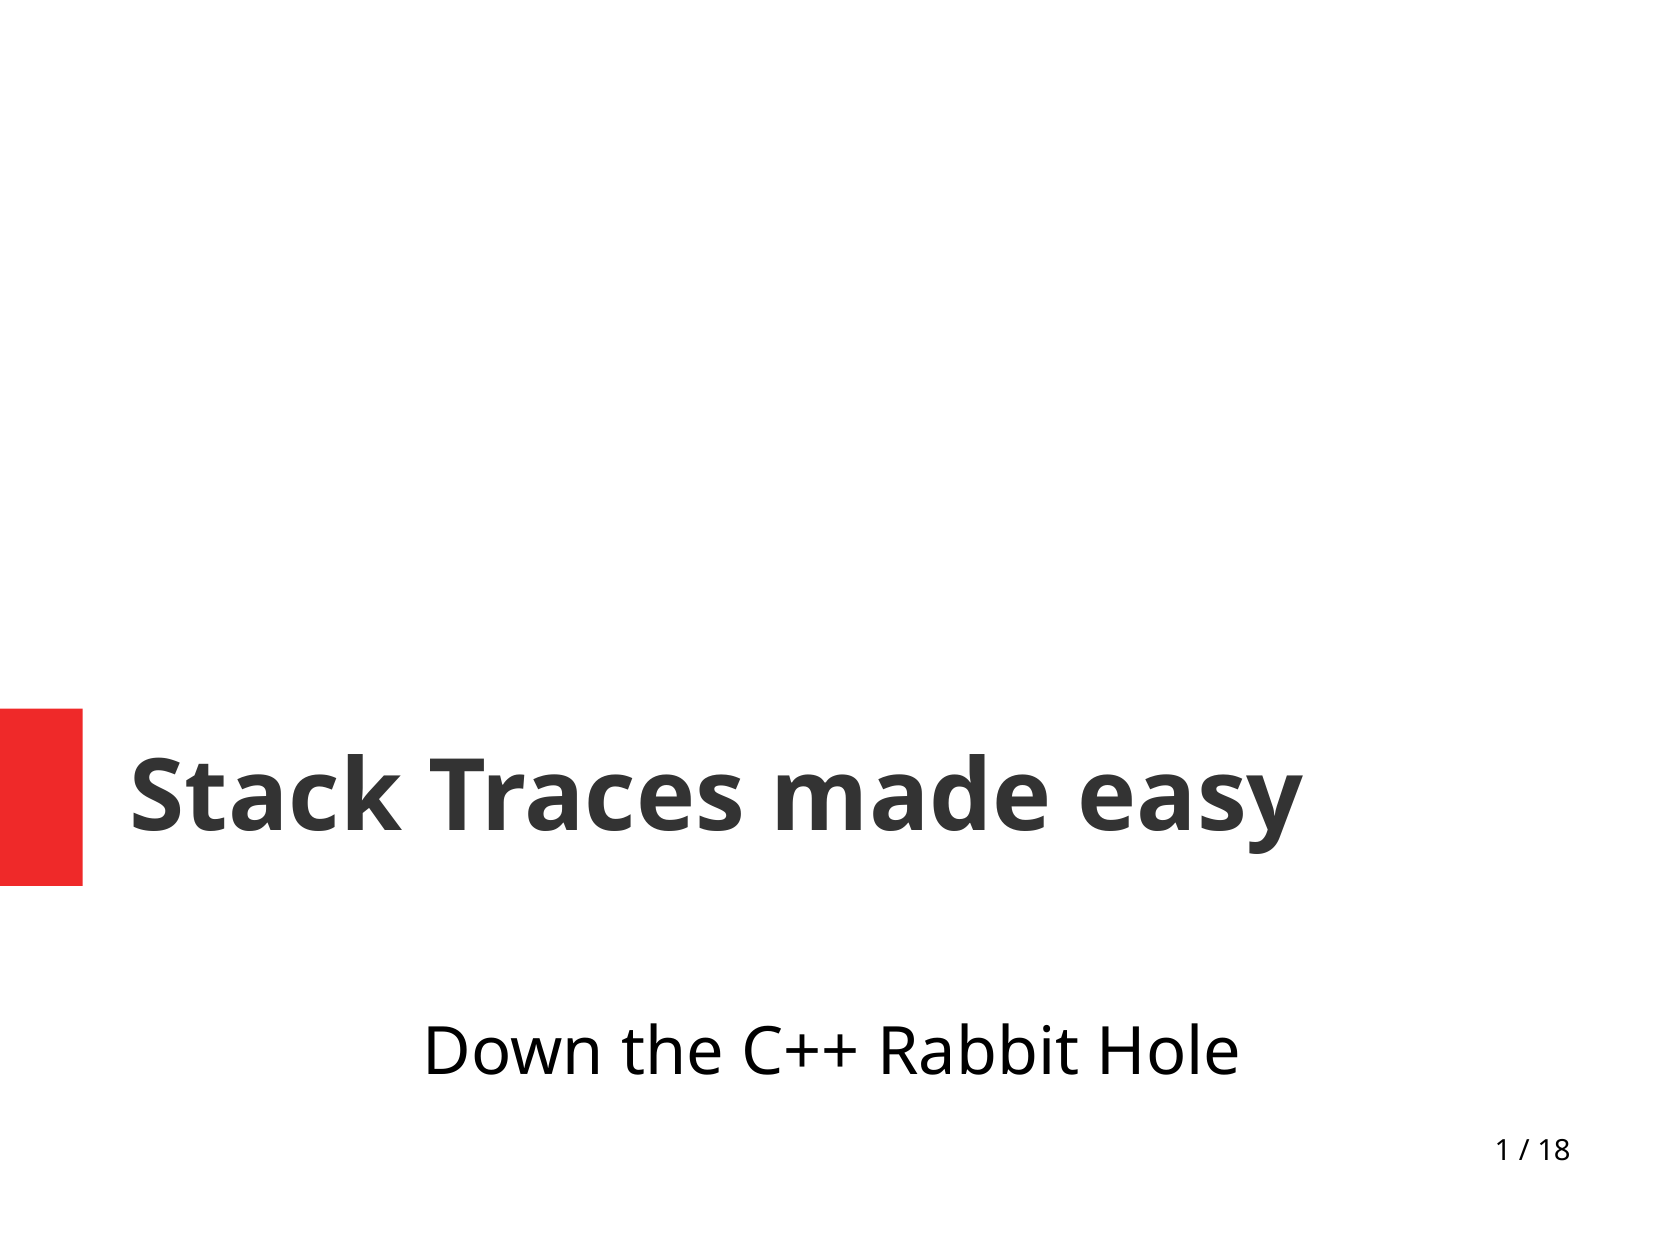

# Stack Traces made easy
Down the C++ Rabbit Hole
1